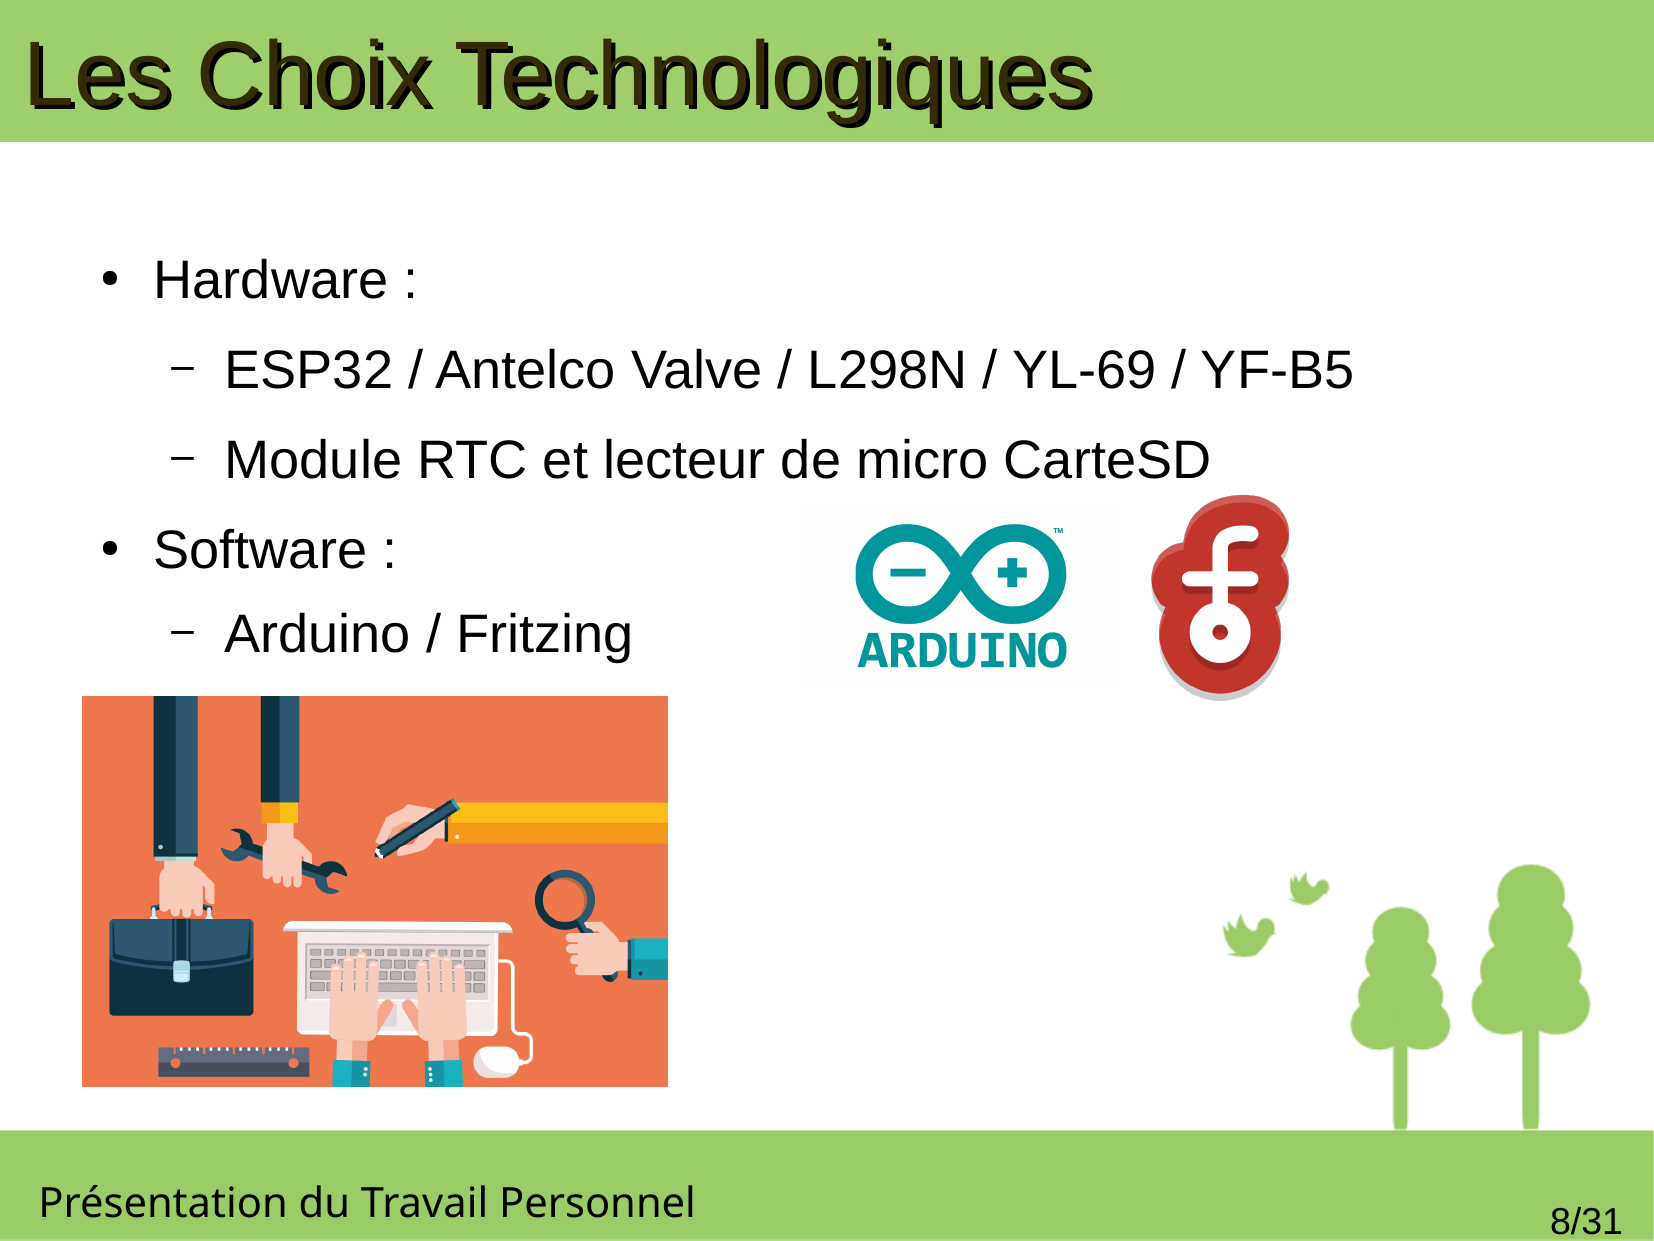

# Les Choix Technologiques
Hardware :
ESP32 / Antelco Valve / L298N / YL-69 / YF-B5
Module RTC et lecteur de micro CarteSD
Software :
Arduino / Fritzing
Présentation du Travail Personnel